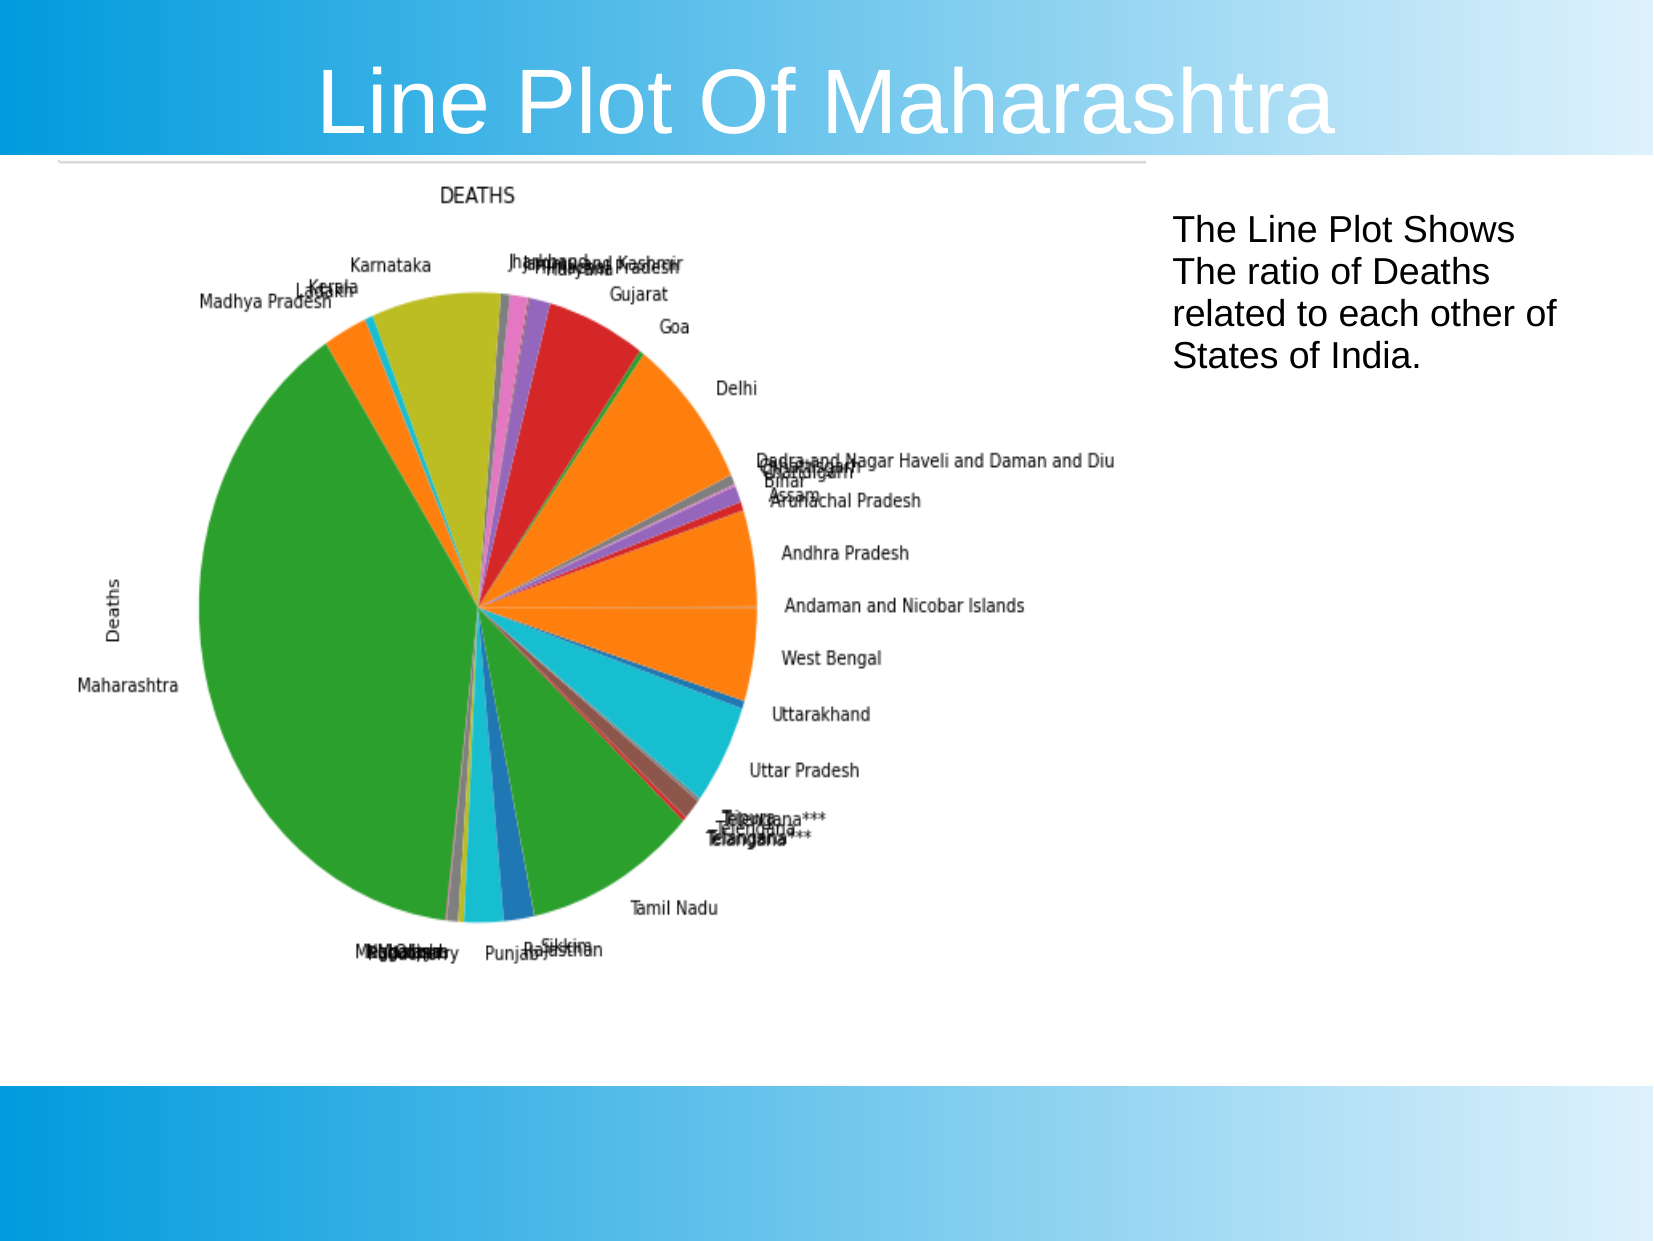

# Line Plot Of Maharashtra
The Line Plot Shows The ratio of Deaths related to each other of States of India.